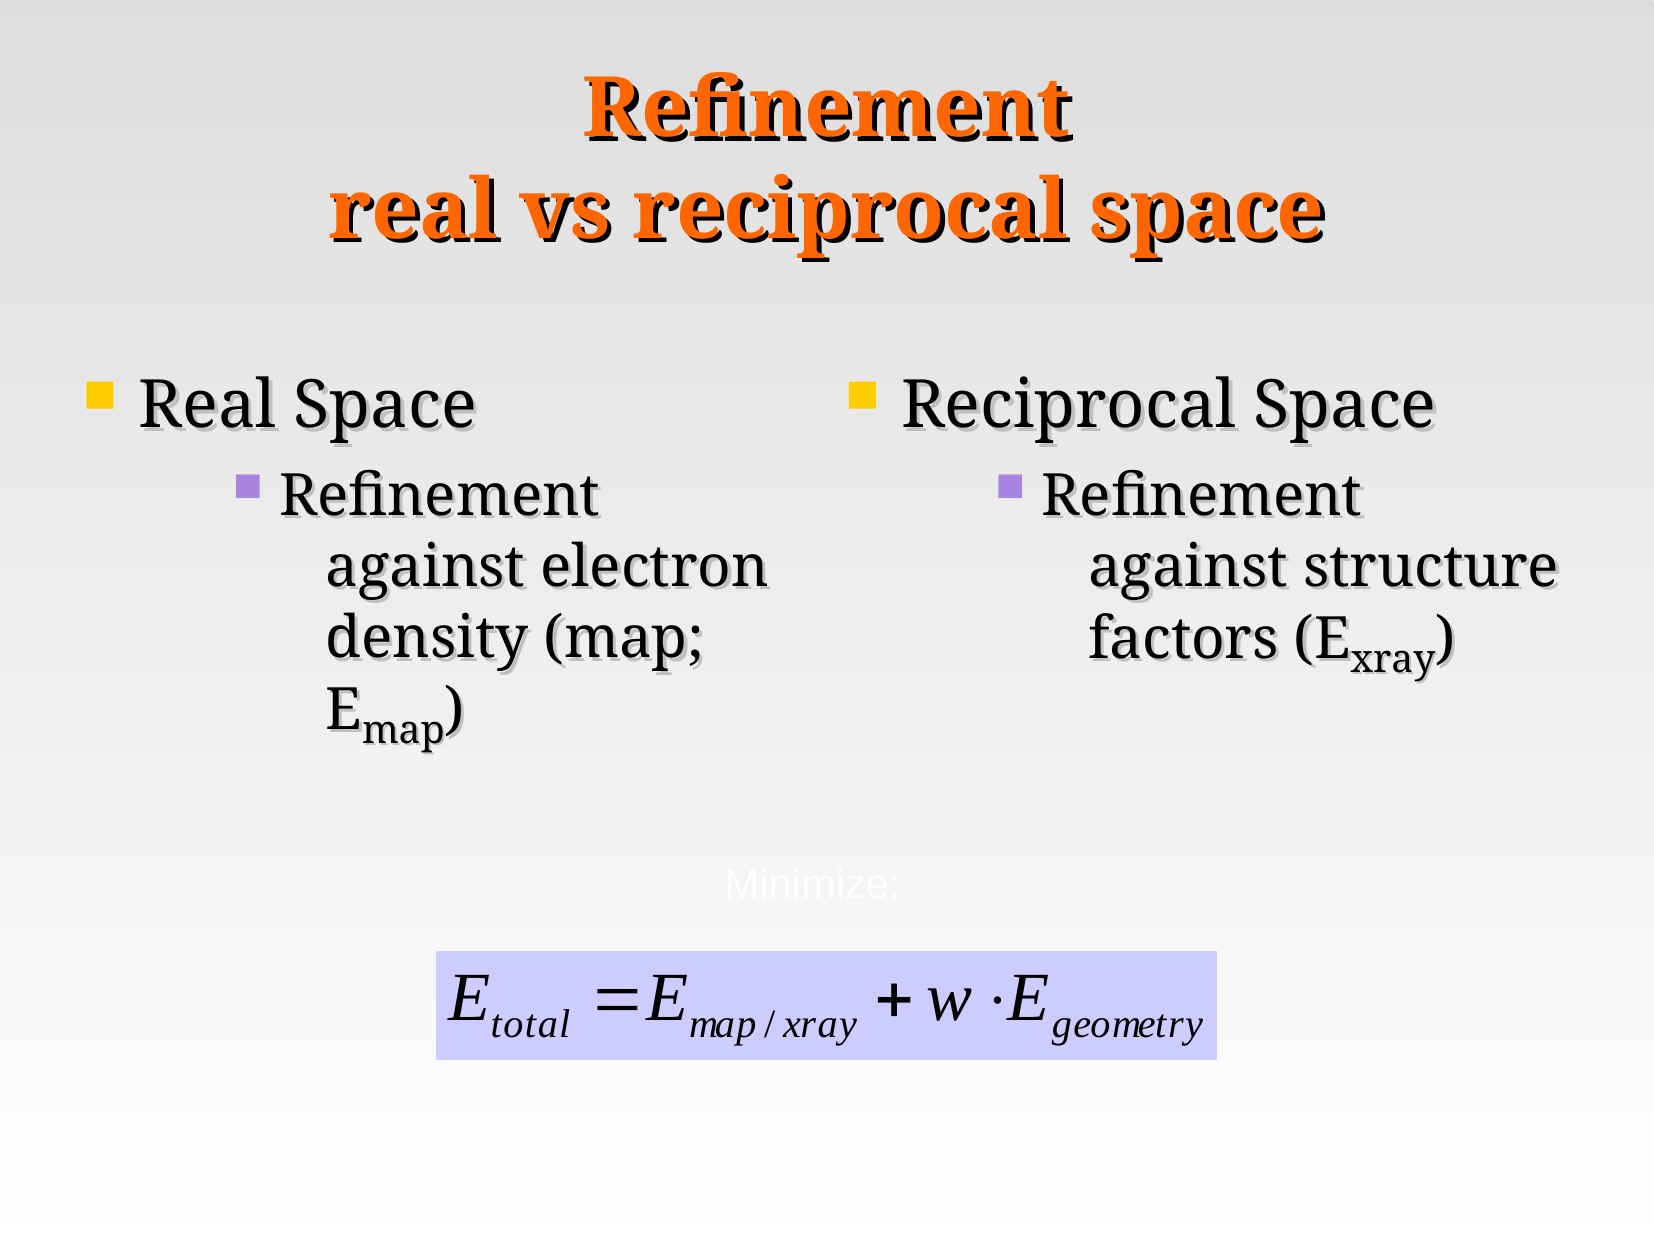

# Refinement real vs reciprocal space
Real Space
Refinement against electron density (map; Emap)
Reciprocal Space
Refinement against structure factors (Exray)
Minimize: